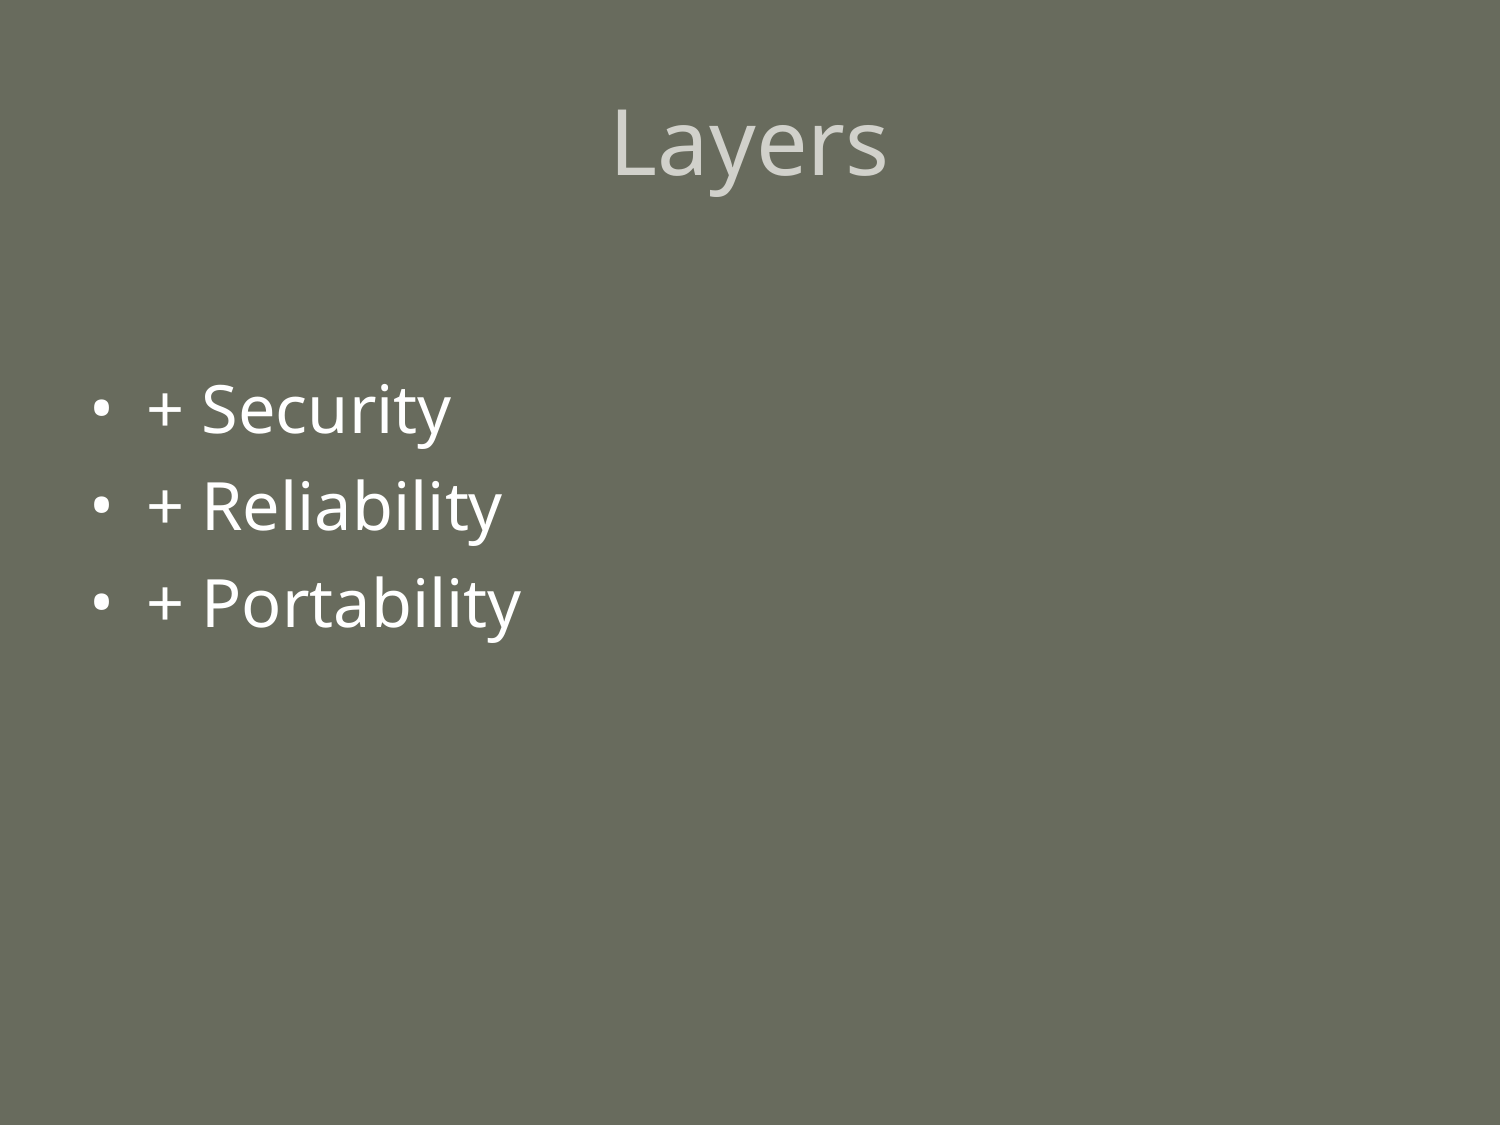

# Layers
+ Security
+ Reliability
+ Portability